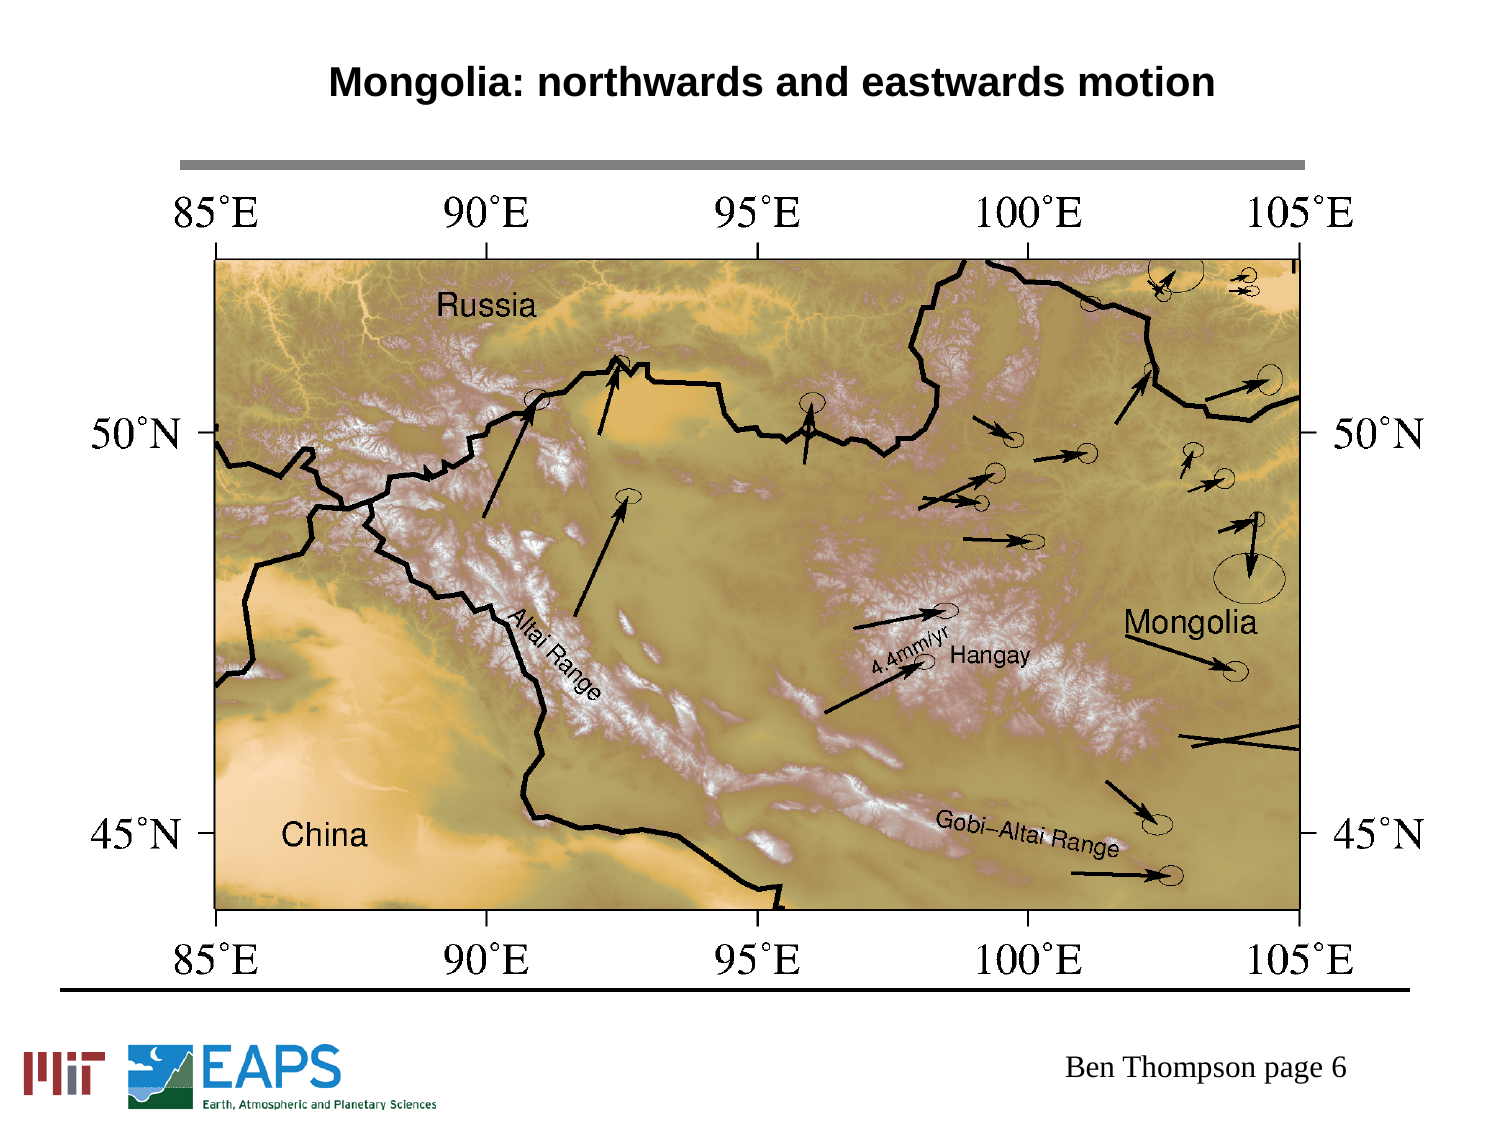

# Mongolia: northwards and eastwards motion
6